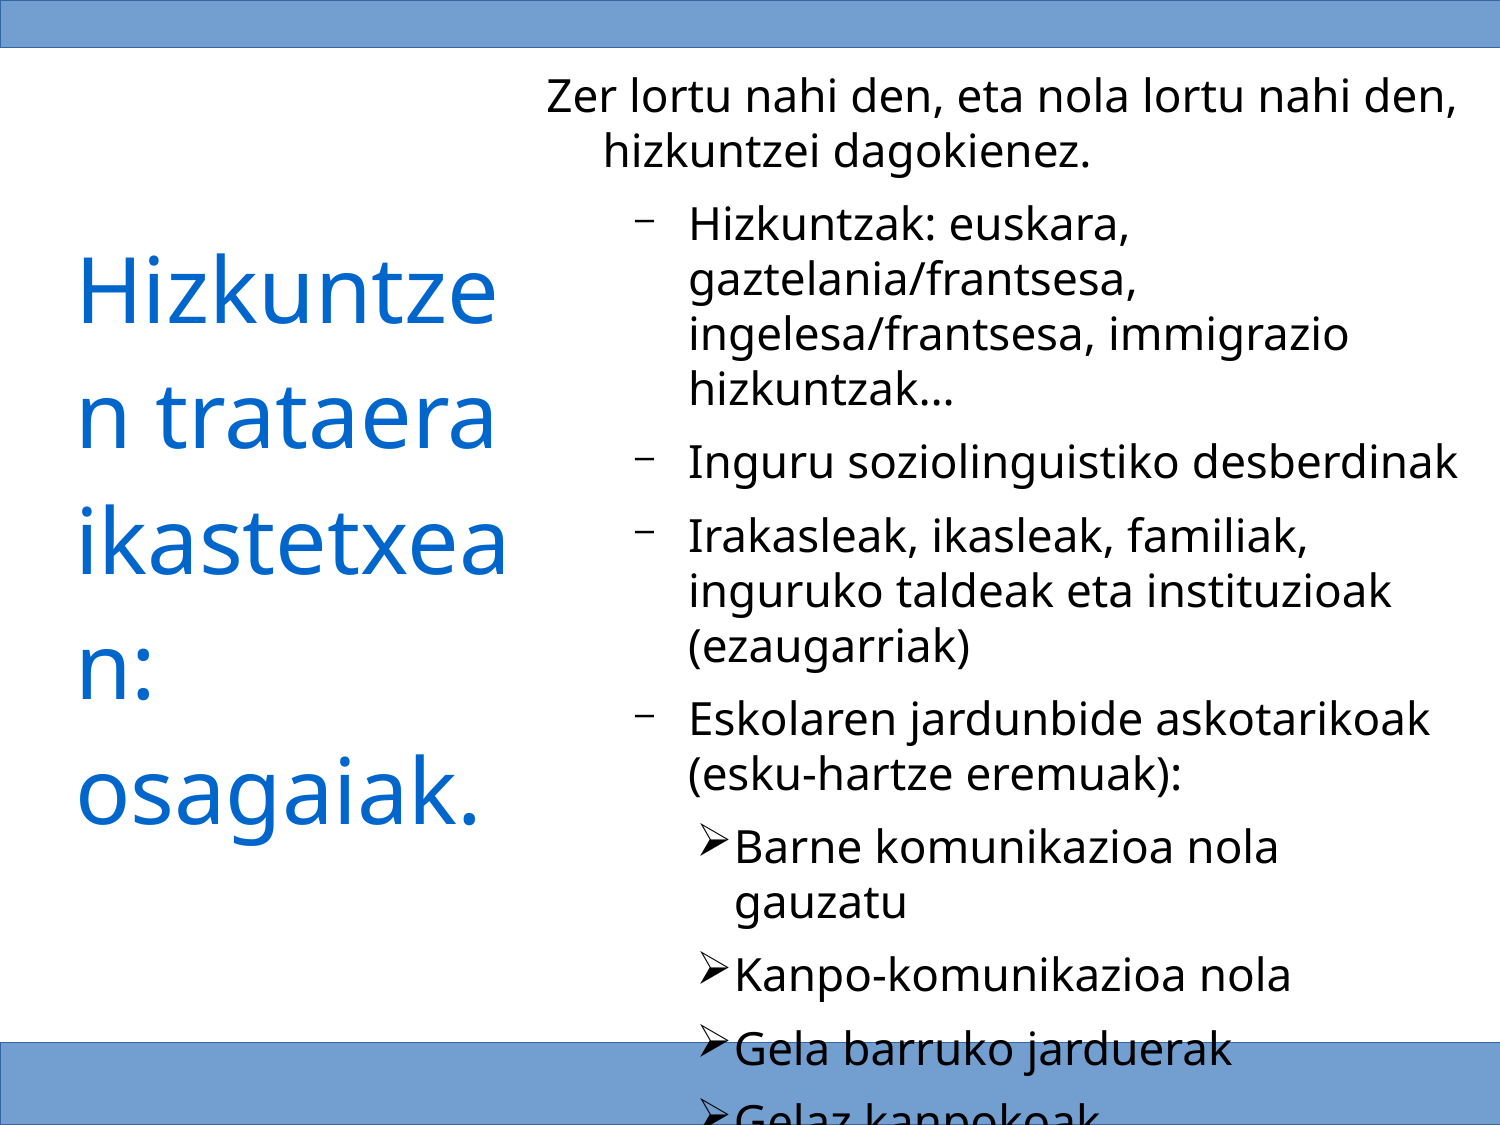

Hizkuntzen trataera ikastetxean: osagaiak.
# Zer lortu nahi den, eta nola lortu nahi den, hizkuntzei dagokienez.
Hizkuntzak: euskara, gaztelania/frantsesa, ingelesa/frantsesa, immigrazio hizkuntzak…
Inguru soziolinguistiko desberdinak
Irakasleak, ikasleak, familiak, inguruko taldeak eta instituzioak (ezaugarriak)
Eskolaren jardunbide askotarikoak (esku-hartze eremuak):
Barne komunikazioa nola gauzatu
Kanpo-komunikazioa nola
Gela barruko jarduerak
Gelaz kanpokoak
-…